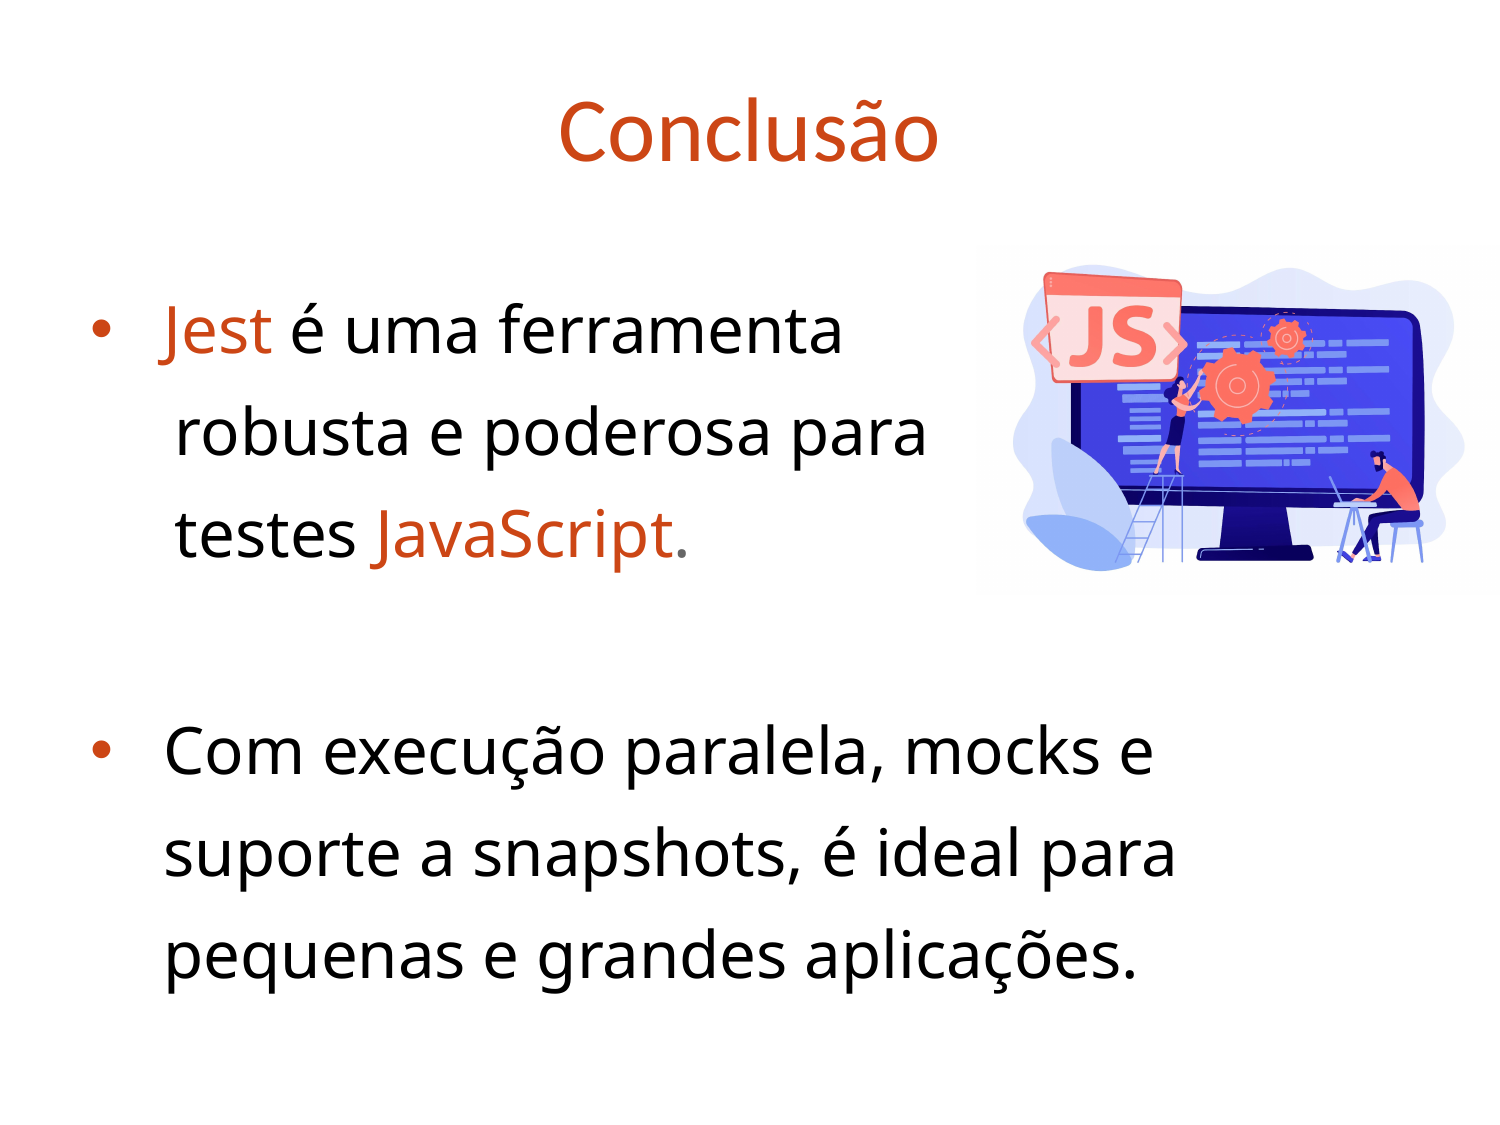

# Conclusão
Jest é uma ferramenta
 robusta e poderosa para
 testes JavaScript.
Com execução paralela, mocks e suporte a snapshots, é ideal para pequenas e grandes aplicações.